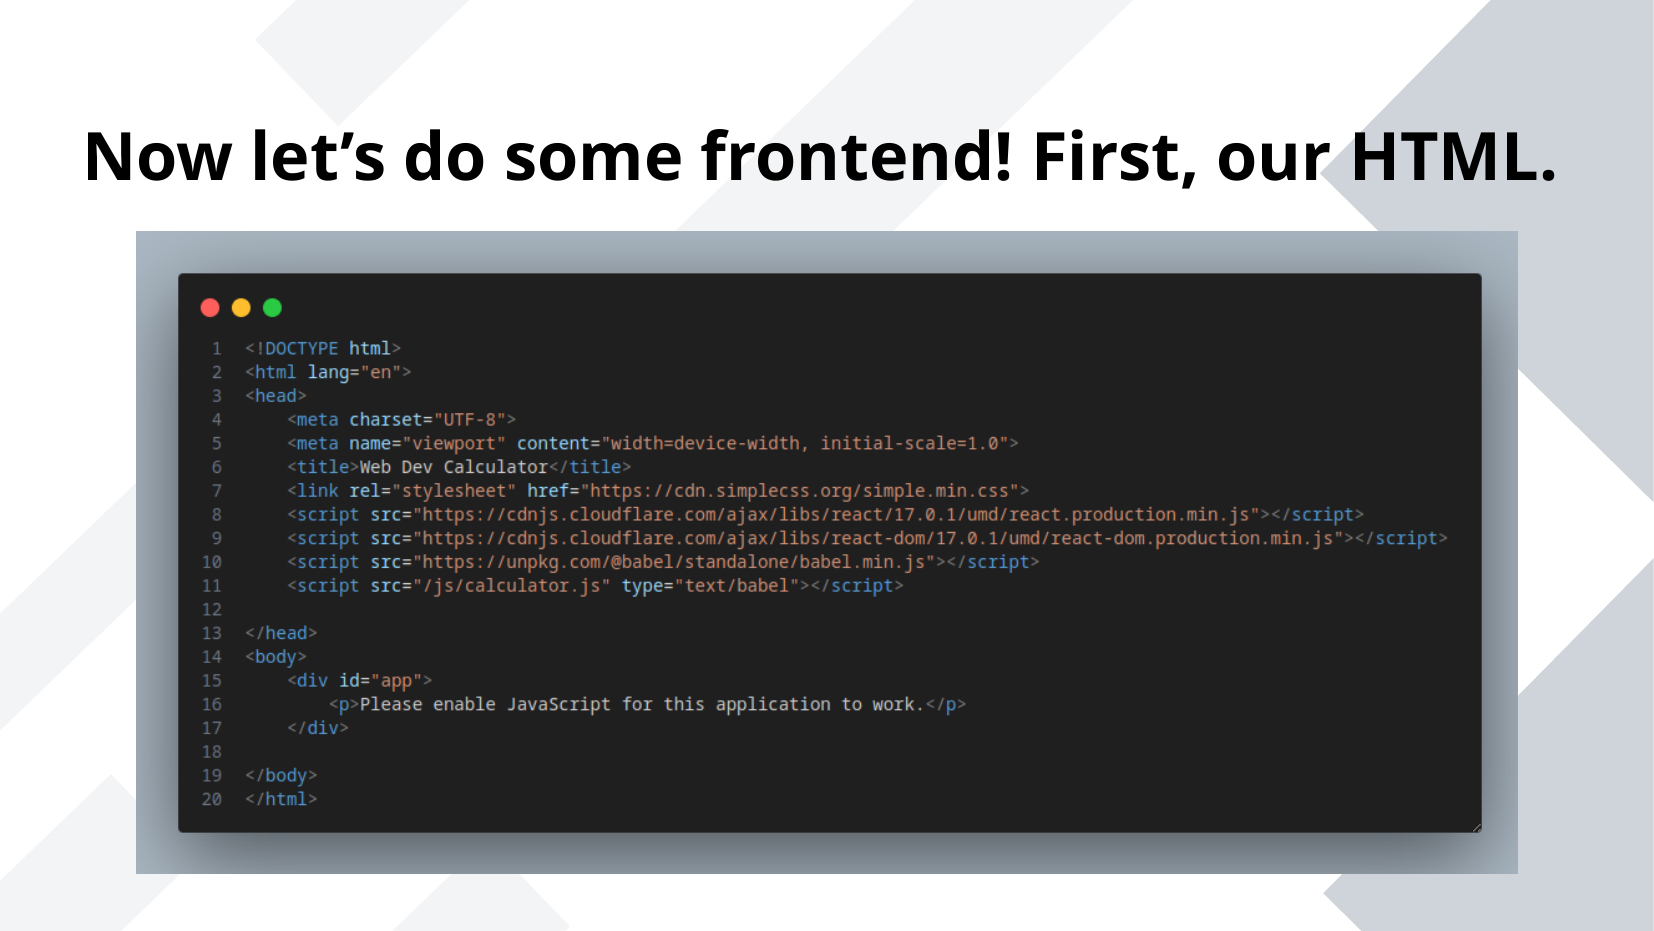

# Now let’s do some frontend! First, our HTML.